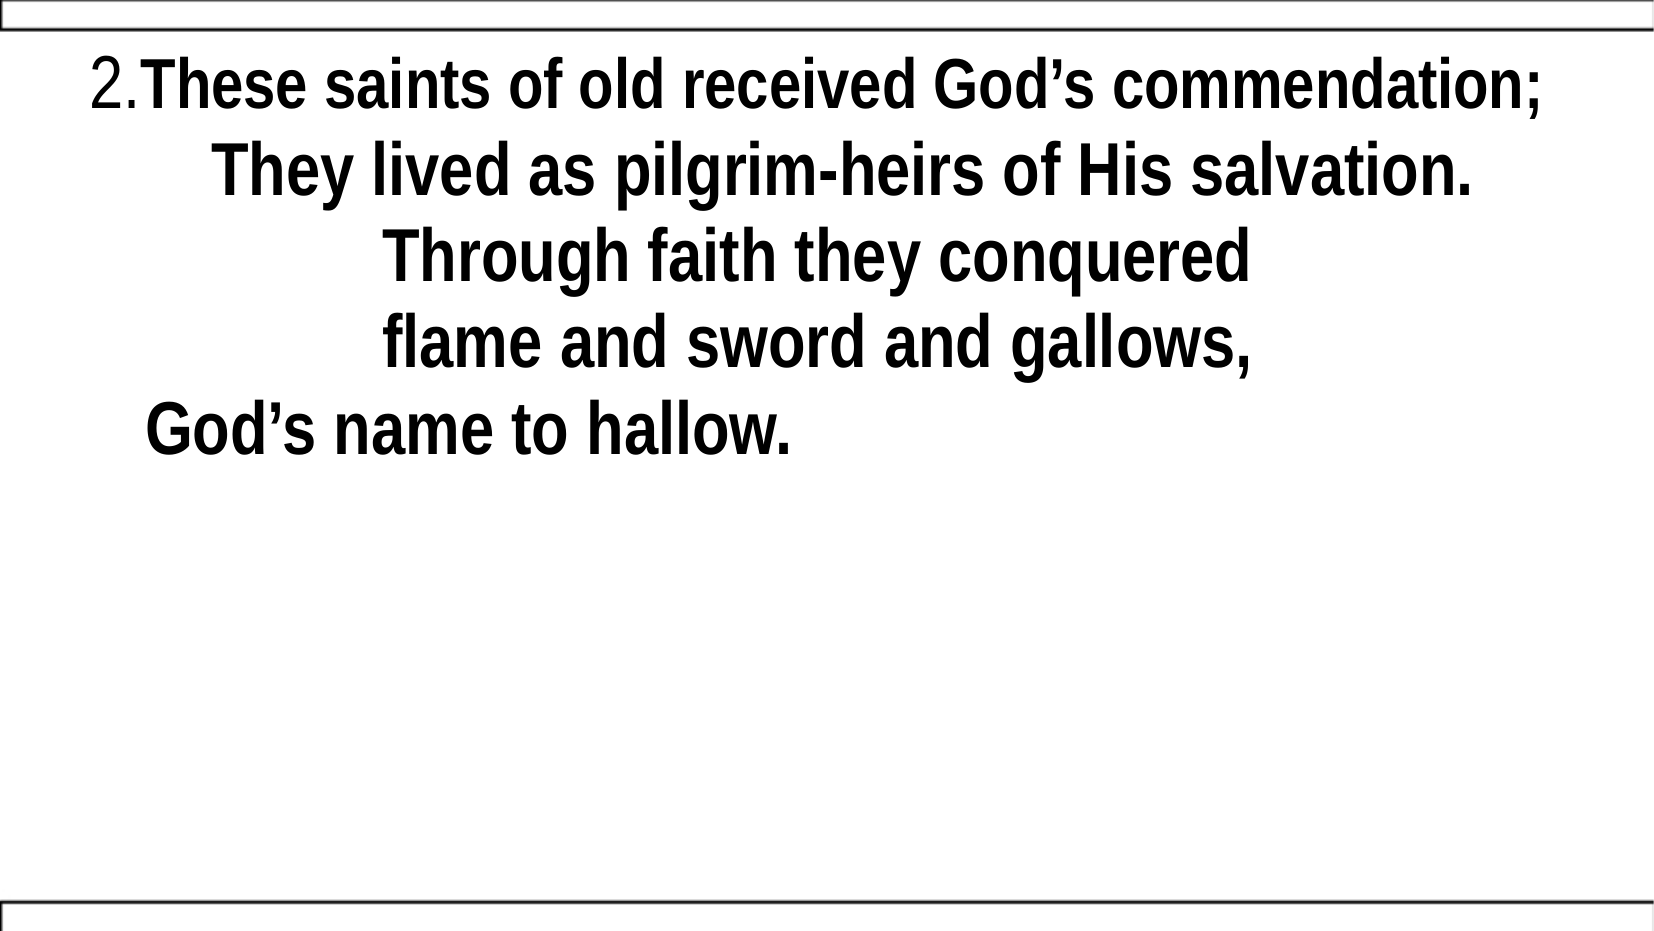

2.These saints of old received God’s commendation;
 They lived as pilgrim-heirs of His salvation.
Through faith they conquered
flame and sword and gallows,
God’s name to hallow.